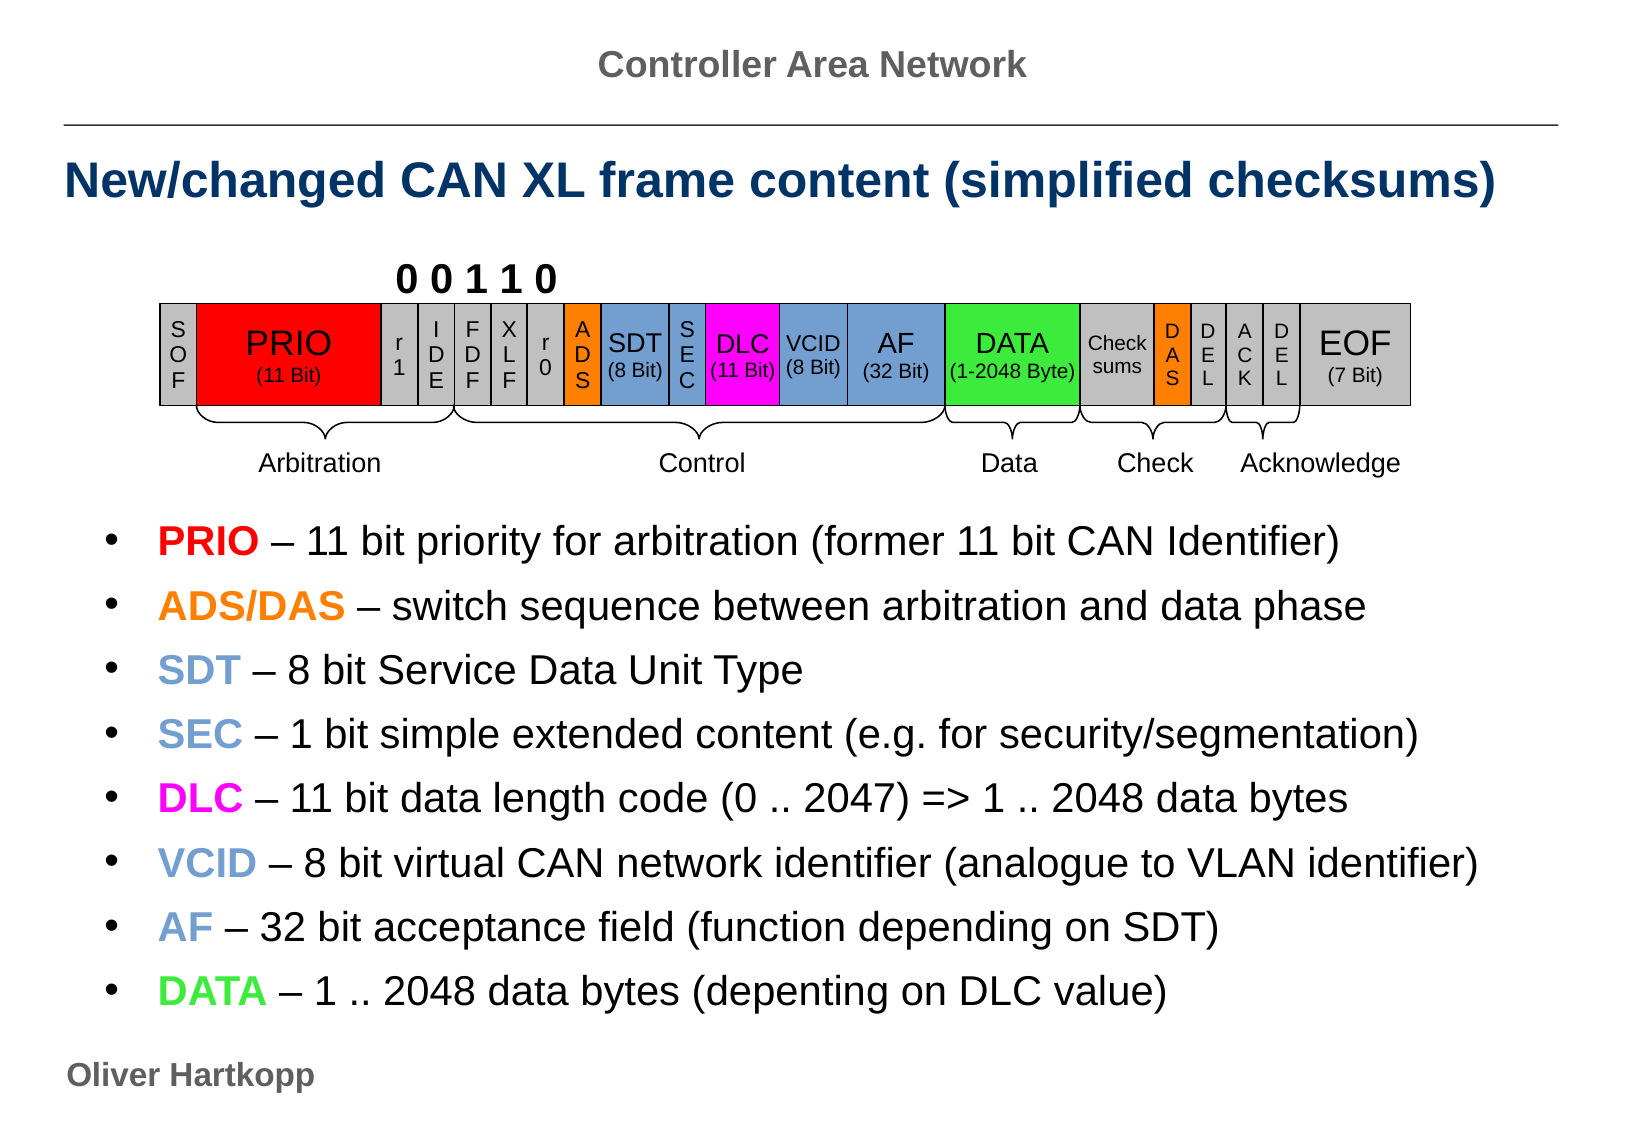

New/changed CAN XL frame content (simplified checksums)
0 0 1 1 0
X
L
F
S
O
F
PRIO
(11 Bit)
r
1
I
D
E
r
0
A
D
S
SDT
(8 Bit)
S
E
C
DLC
(11 Bit)
VCID
(8 Bit)
AF
(32 Bit)
DATA
(1-2048 Byte)
Check
sums
D
A
S
D
E
L
A
C
K
D
E
L
EOF
(7 Bit)
F
D
F
Arbitration
Control
Data
Check
Acknowledge
PRIO – 11 bit priority for arbitration (former 11 bit CAN Identifier)
ADS/DAS – switch sequence between arbitration and data phase
SDT – 8 bit Service Data Unit Type
SEC – 1 bit simple extended content (e.g. for security/segmentation)
DLC – 11 bit data length code (0 .. 2047) => 1 .. 2048 data bytes
VCID – 8 bit virtual CAN network identifier (analogue to VLAN identifier)
AF – 32 bit acceptance field (function depending on SDT)
DATA – 1 .. 2048 data bytes (depenting on DLC value)